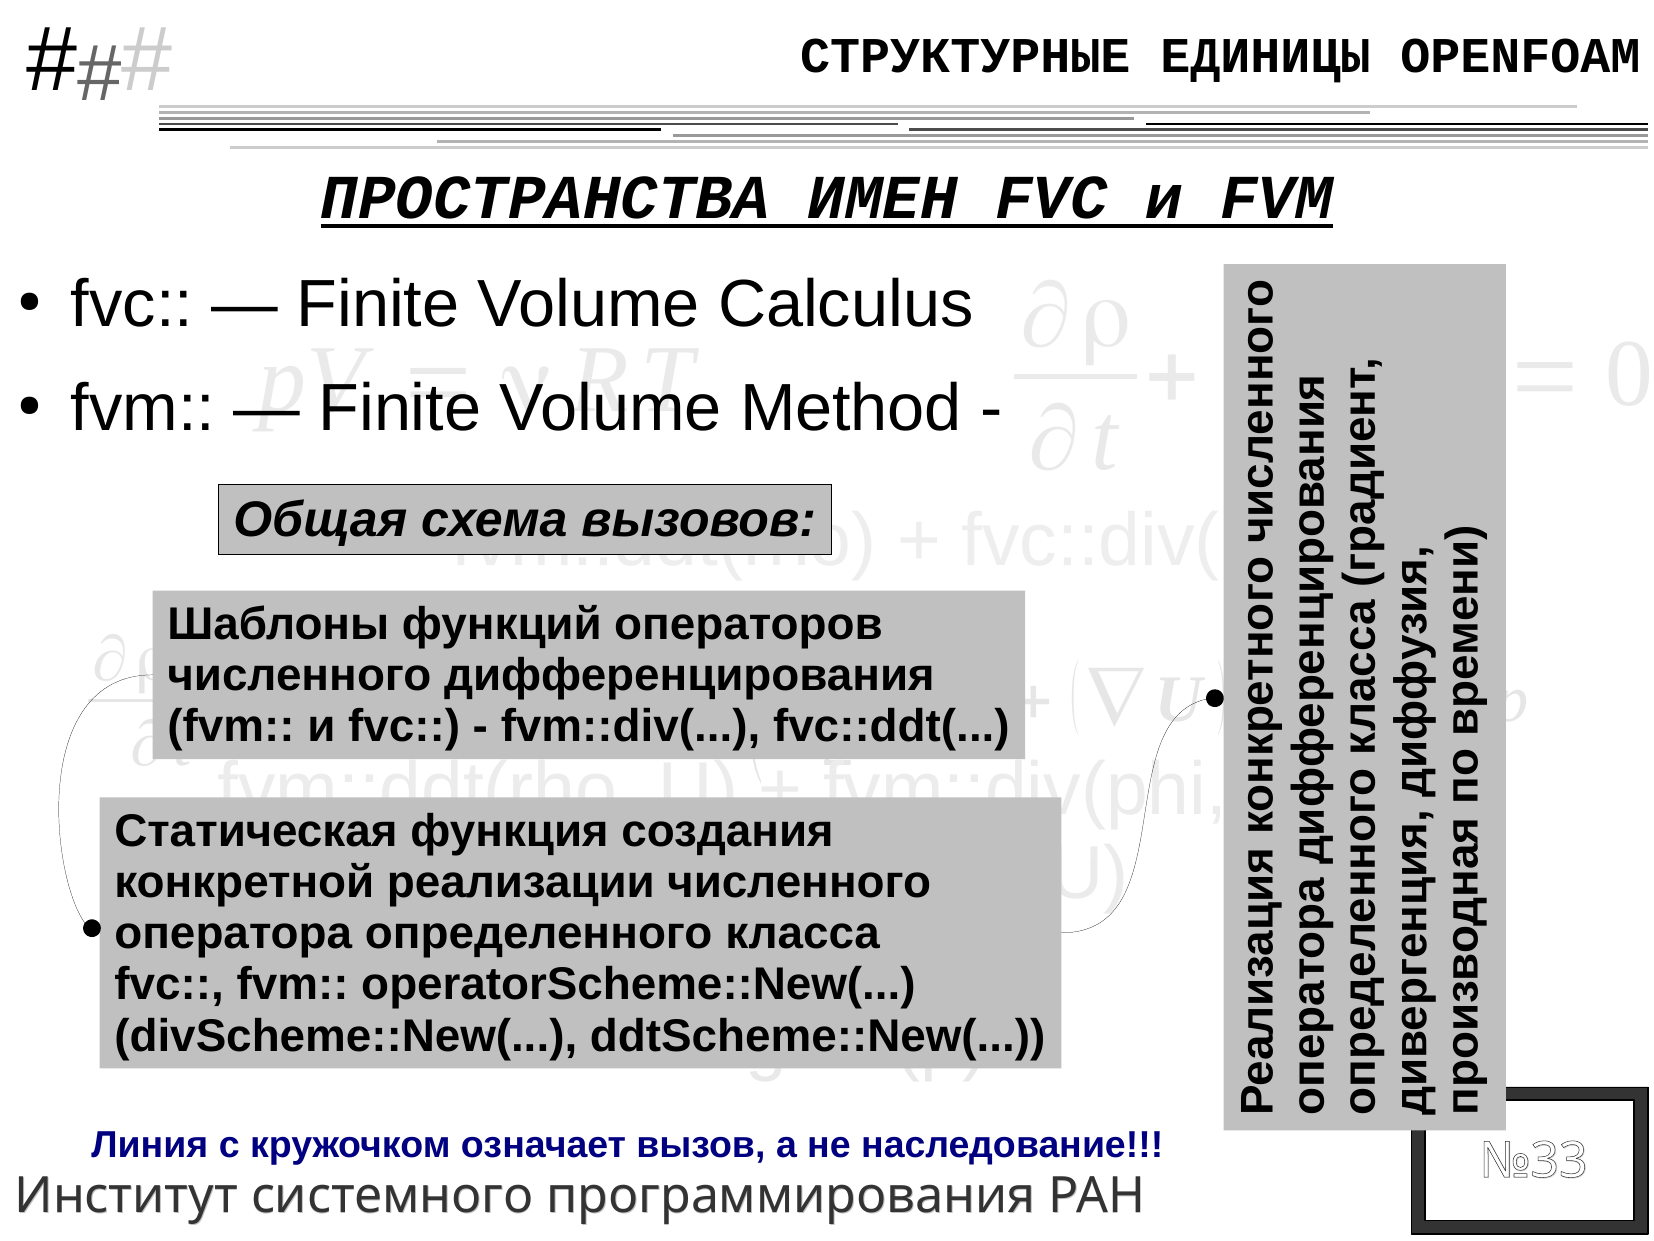

# ПРОСТРАНСТВА ИМЕН FVC и FVM
fvc:: — Finite Volume Calculus
fvm:: — Finite Volume Method -
Общая схема вызовов:
Реализация конкретного численного
оператора дифференцирования
определенного класса (градиент,
дивергенция, диффузия,
производная по времени)
Шаблоны функций операторов
численного дифференцирования
(fvm:: и fvc::) - fvm::div(...), fvc::ddt(...)
Статическая функция создания
конкретной реализации численного
оператора определенного класса
fvc::, fvm:: operatorScheme::New(...)
(divScheme::New(...), ddtScheme::New(...))
Линия с кружочком означает вызов, а не наследование!!!